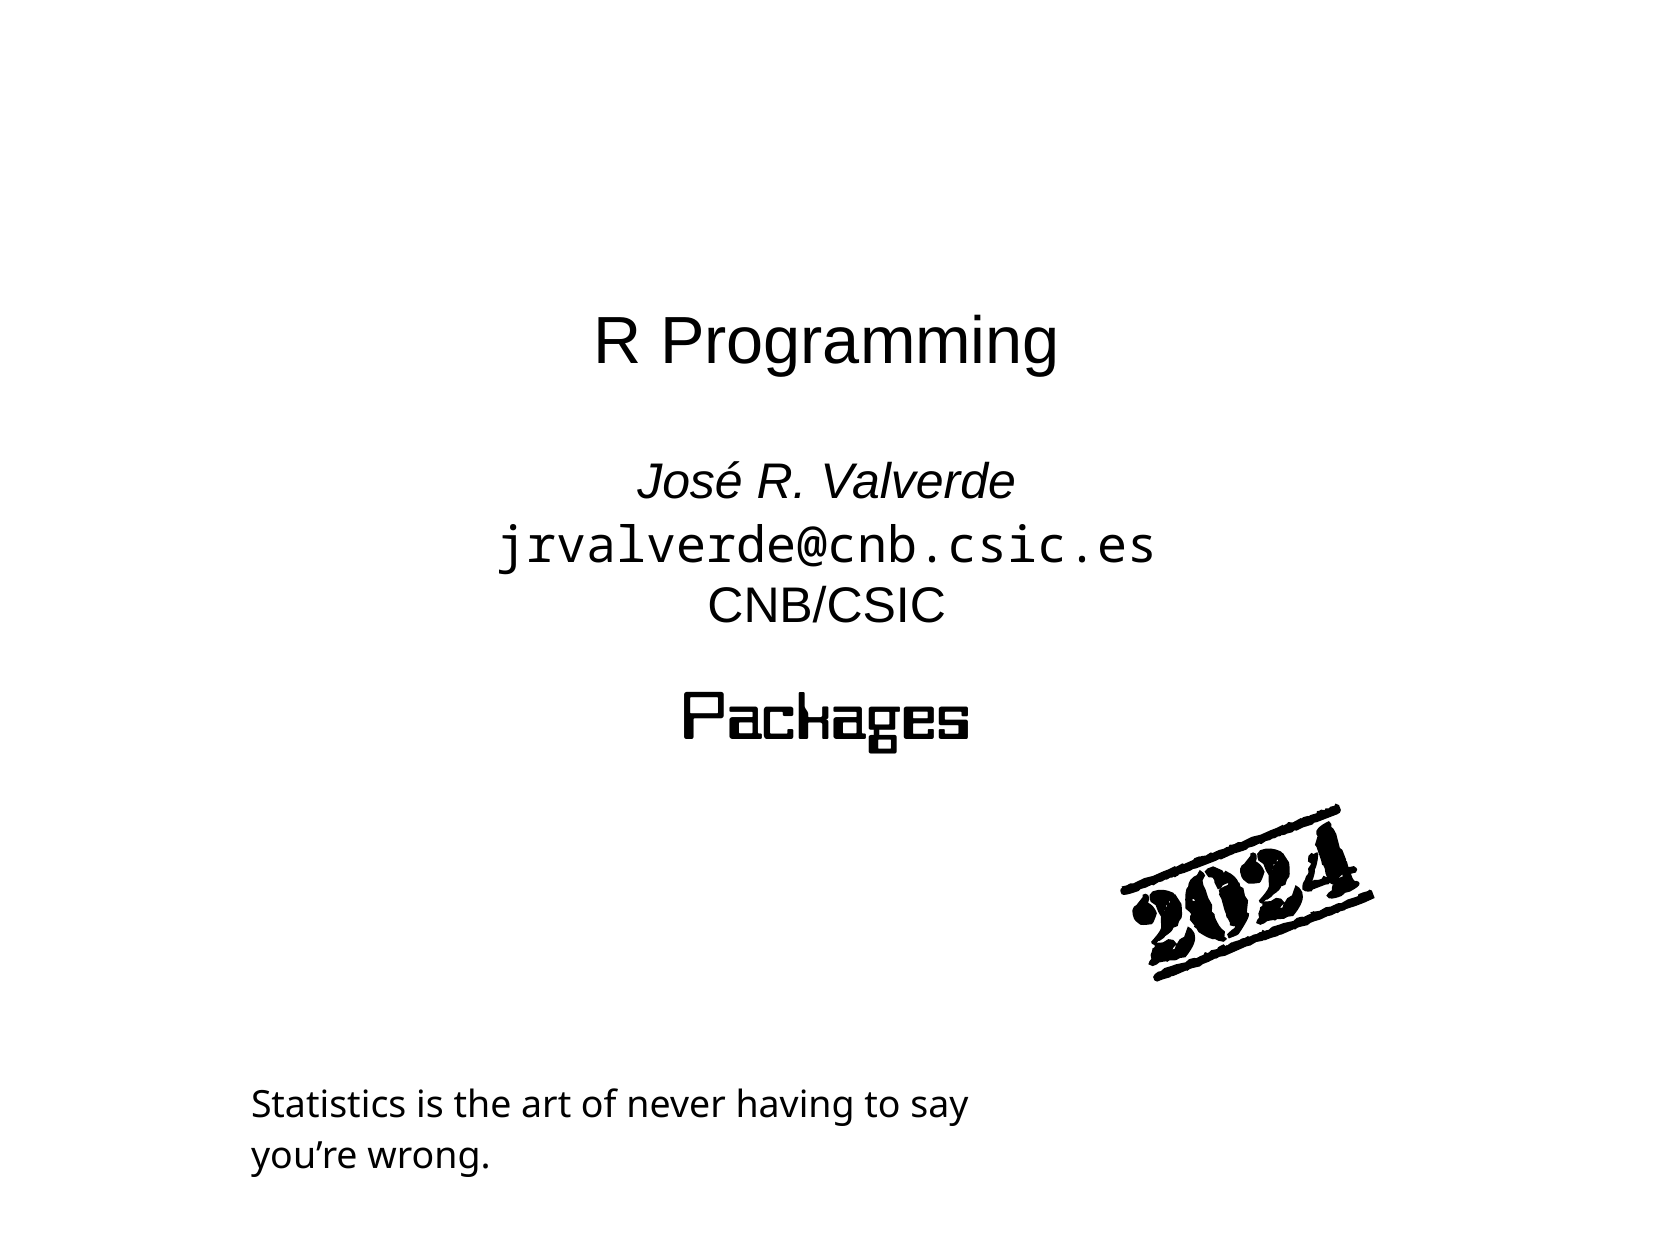

# R Programming
José R. Valverde
jrvalverde@cnb.csic.es
CNB/CSIC
Packages
2024
Statistics is the art of never having to say you’re wrong.